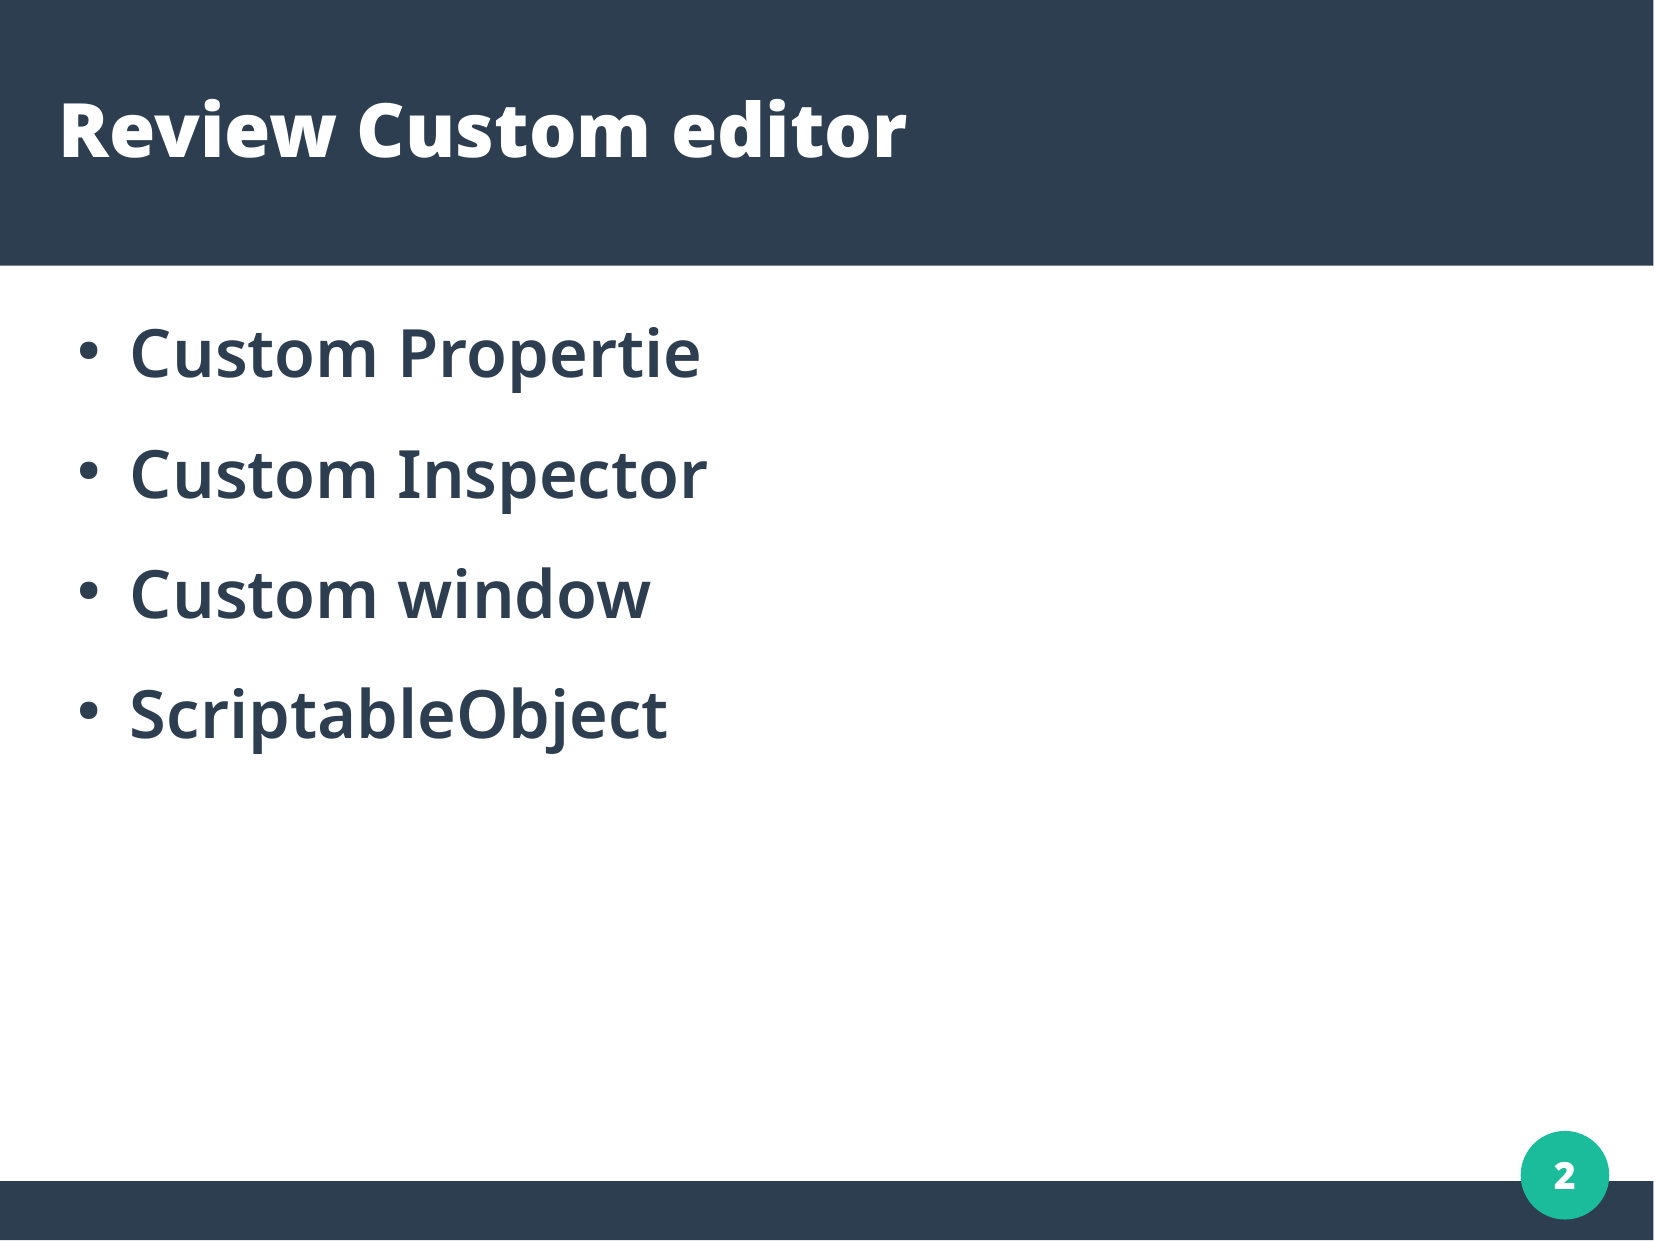

# Review Custom editor
Custom Propertie
Custom Inspector
Custom window
ScriptableObject
2